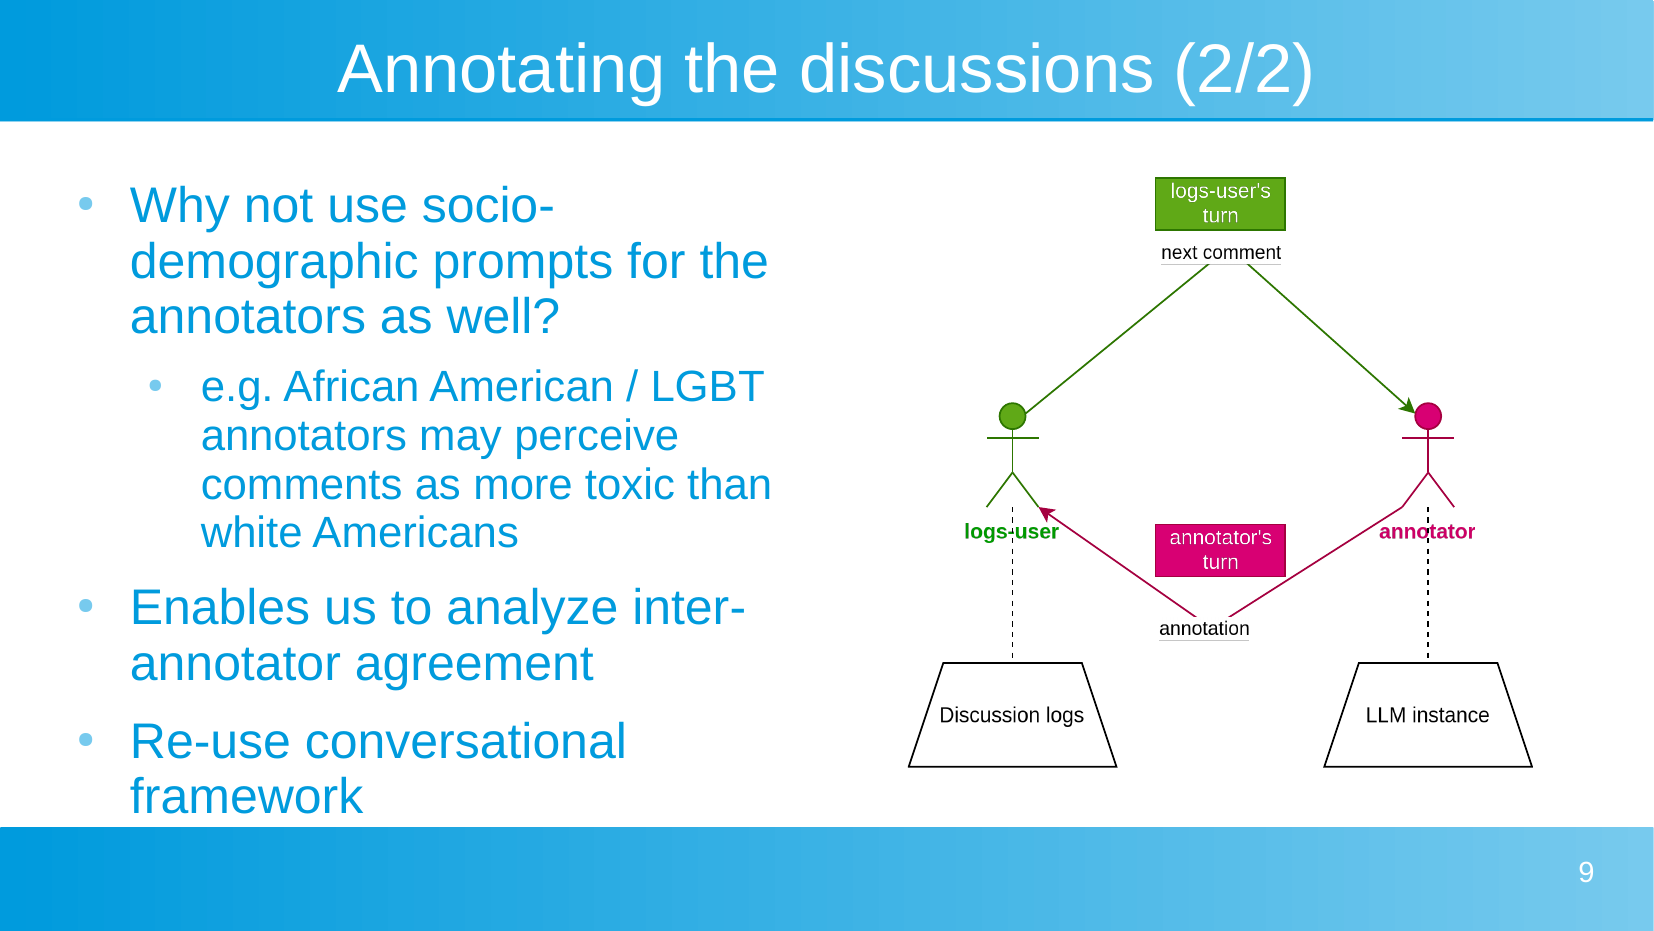

# Annotating the discussions (2/2)
Why not use socio-demographic prompts for the annotators as well?
e.g. African American / LGBT annotators may perceive comments as more toxic than white Americans
Enables us to analyze inter-annotator agreement
Re-use conversational framework
9